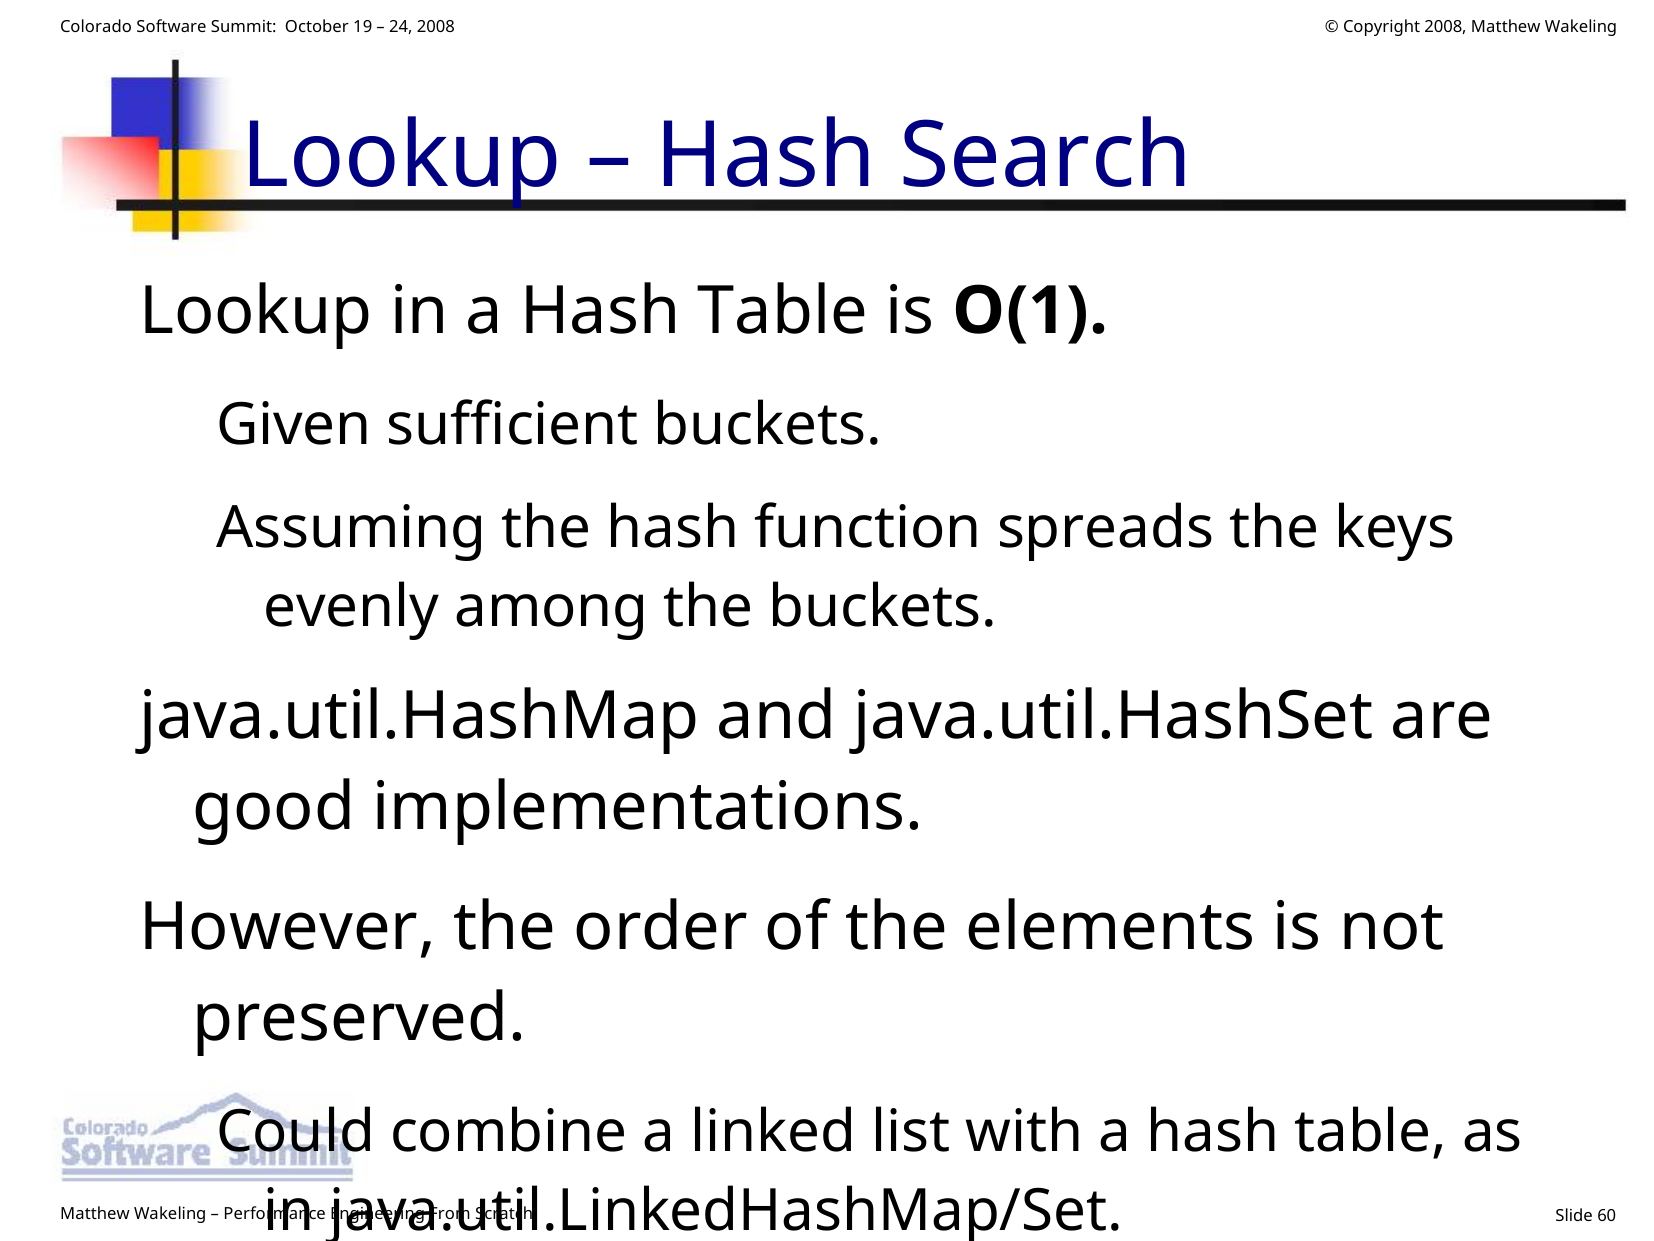

# Lookup – Hash Search
Lookup in a Hash Table is O(1).
Given sufficient buckets.
Assuming the hash function spreads the keys evenly among the buckets.
java.util.HashMap and java.util.HashSet are good implementations.
However, the order of the elements is not preserved.
Could combine a linked list with a hash table, as in java.util.LinkedHashMap/Set.